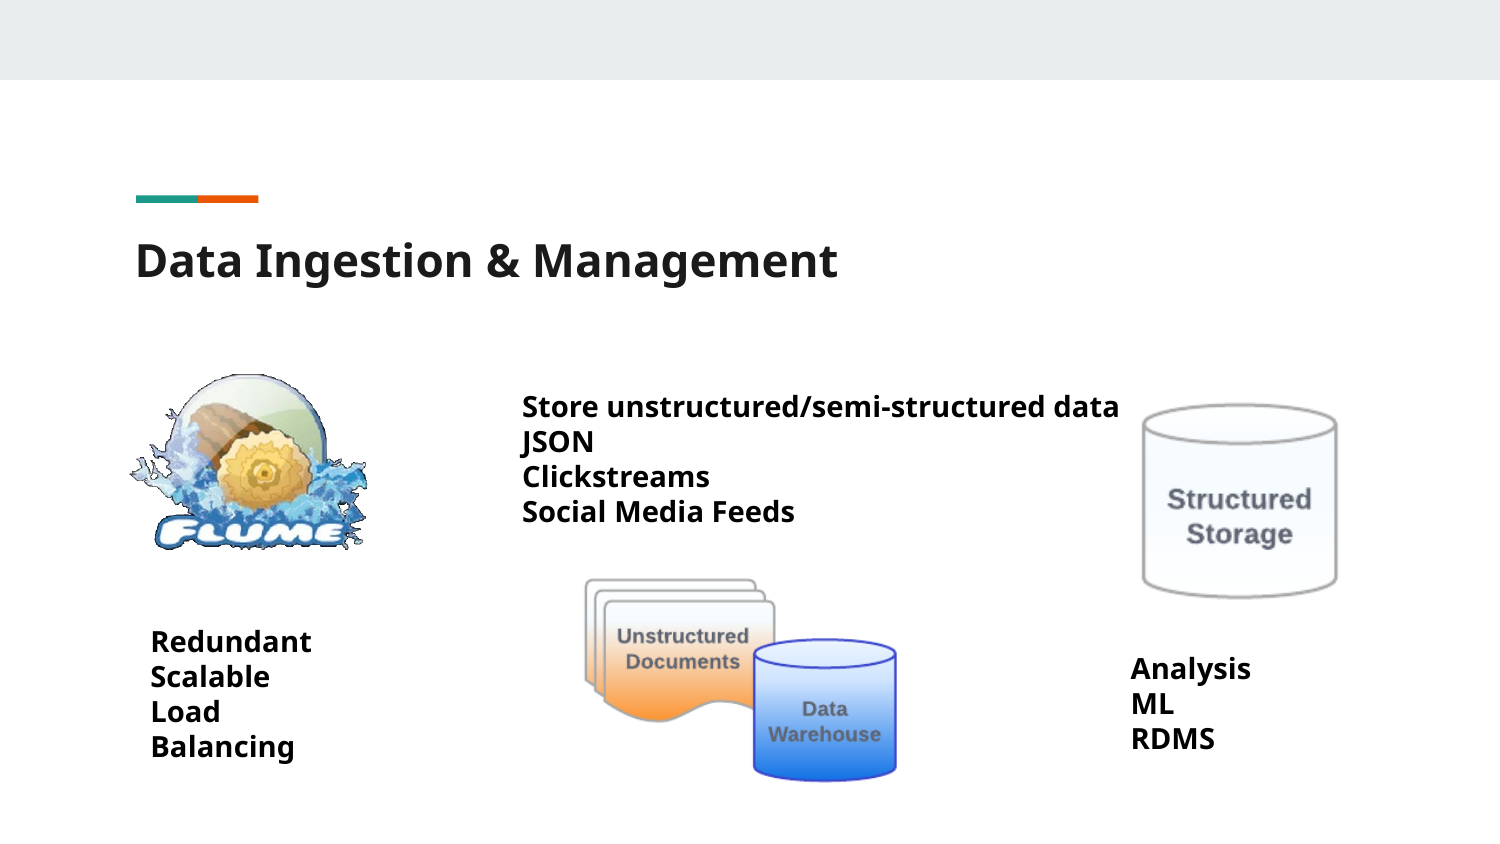

# Data Ingestion & Management
Store unstructured/semi-structured data
JSON
Clickstreams
Social Media Feeds
Redundant
Scalable
Load Balancing
Analysis
ML
RDMS